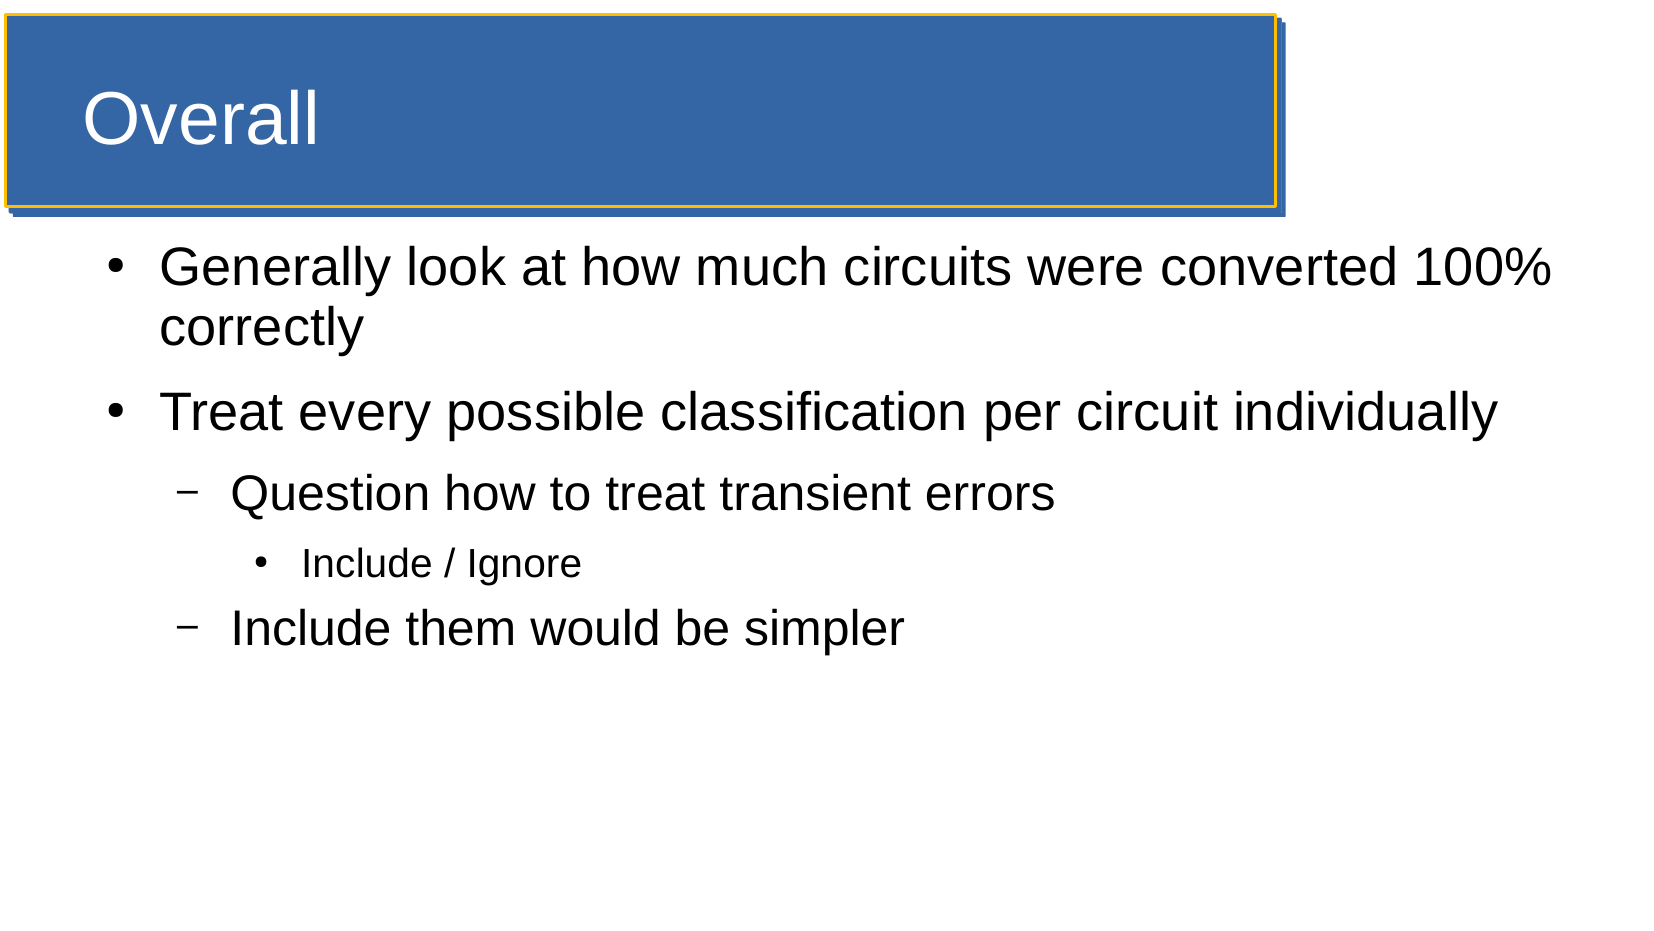

# Overall
Generally look at how much circuits were converted 100% correctly
Treat every possible classification per circuit individually
Question how to treat transient errors
Include / Ignore
Include them would be simpler